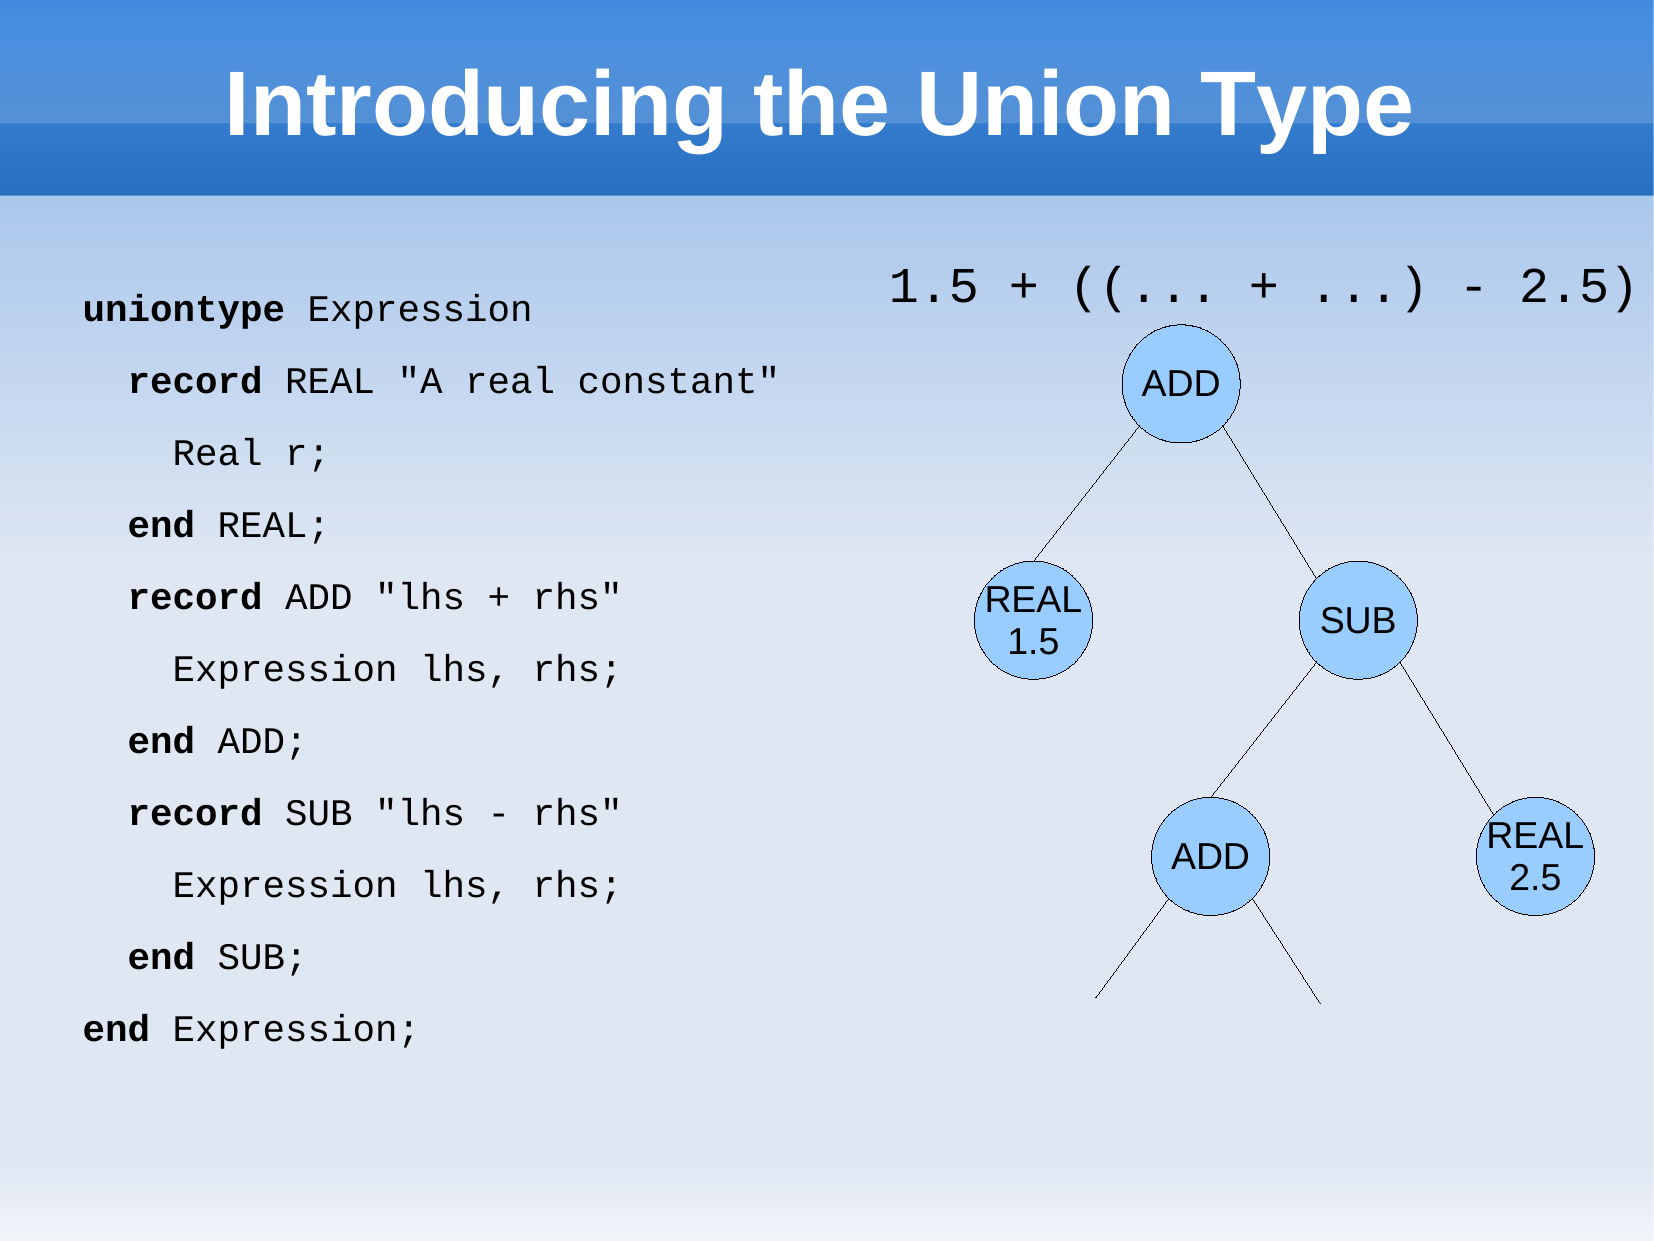

# Introducing the Union Type
1.5 + ((... + ...) - 2.5)
uniontype Expression
 record REAL "A real constant"
 Real r;
 end REAL;
 record ADD "lhs + rhs"
 Expression lhs, rhs;
 end ADD;
 record SUB "lhs - rhs"
 Expression lhs, rhs;
 end SUB;
end Expression;
ADD
REAL
1.5
SUB
ADD
REAL
2.5